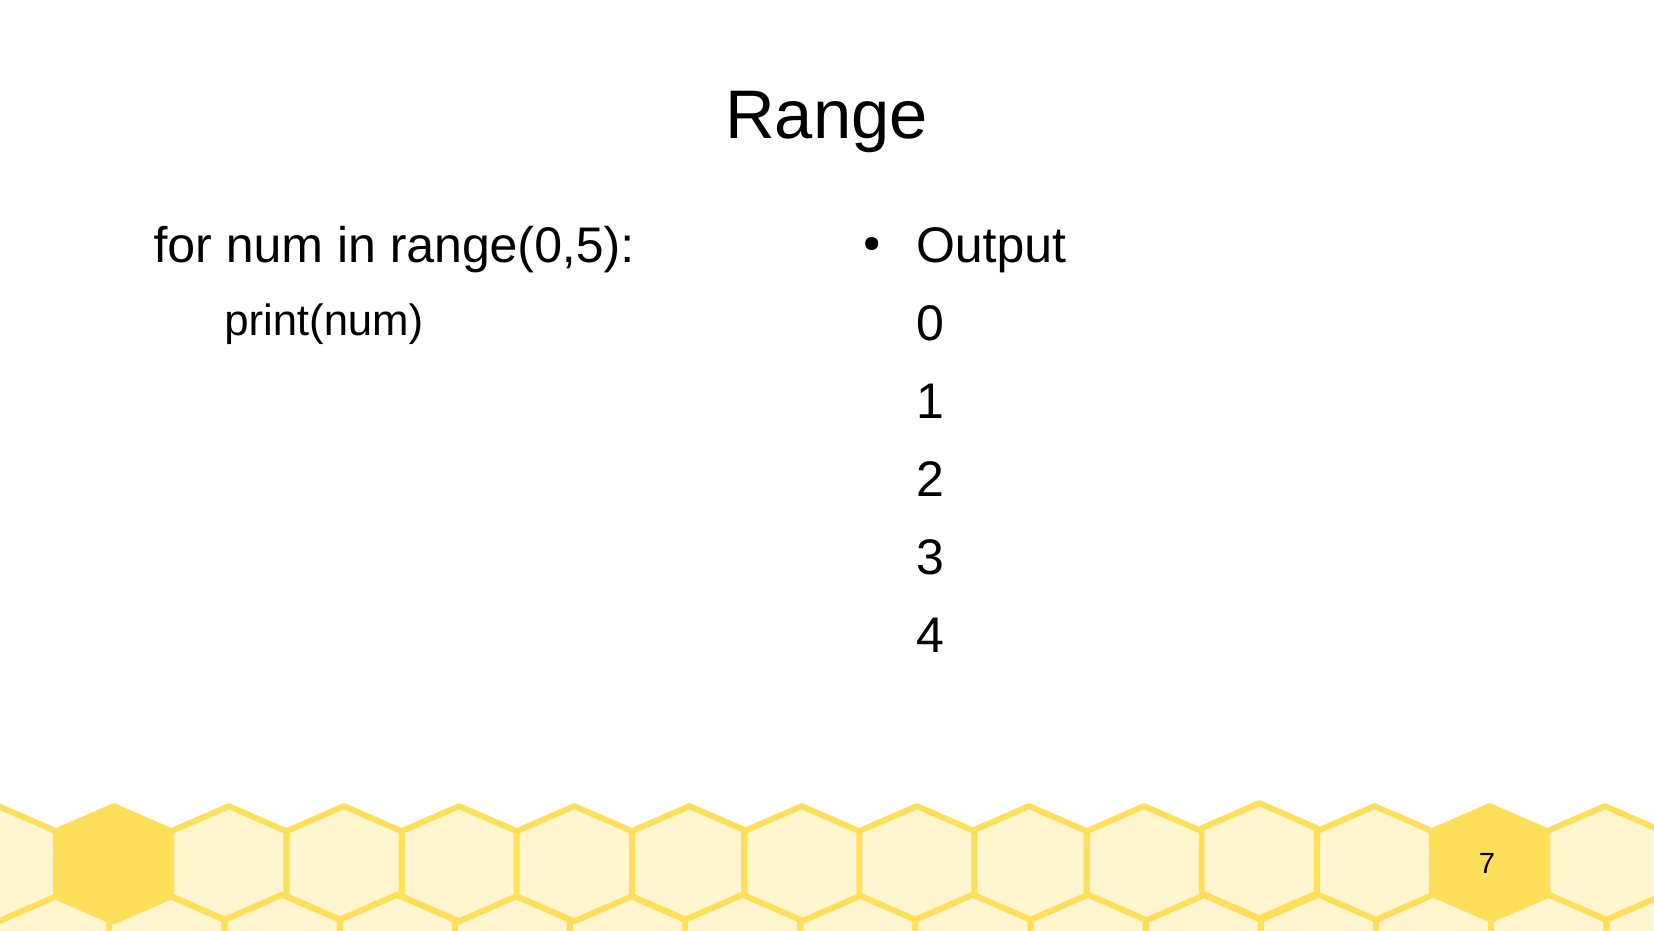

# Range
for num in range(0,5):
print(num)
Output
0
1
2
3
4